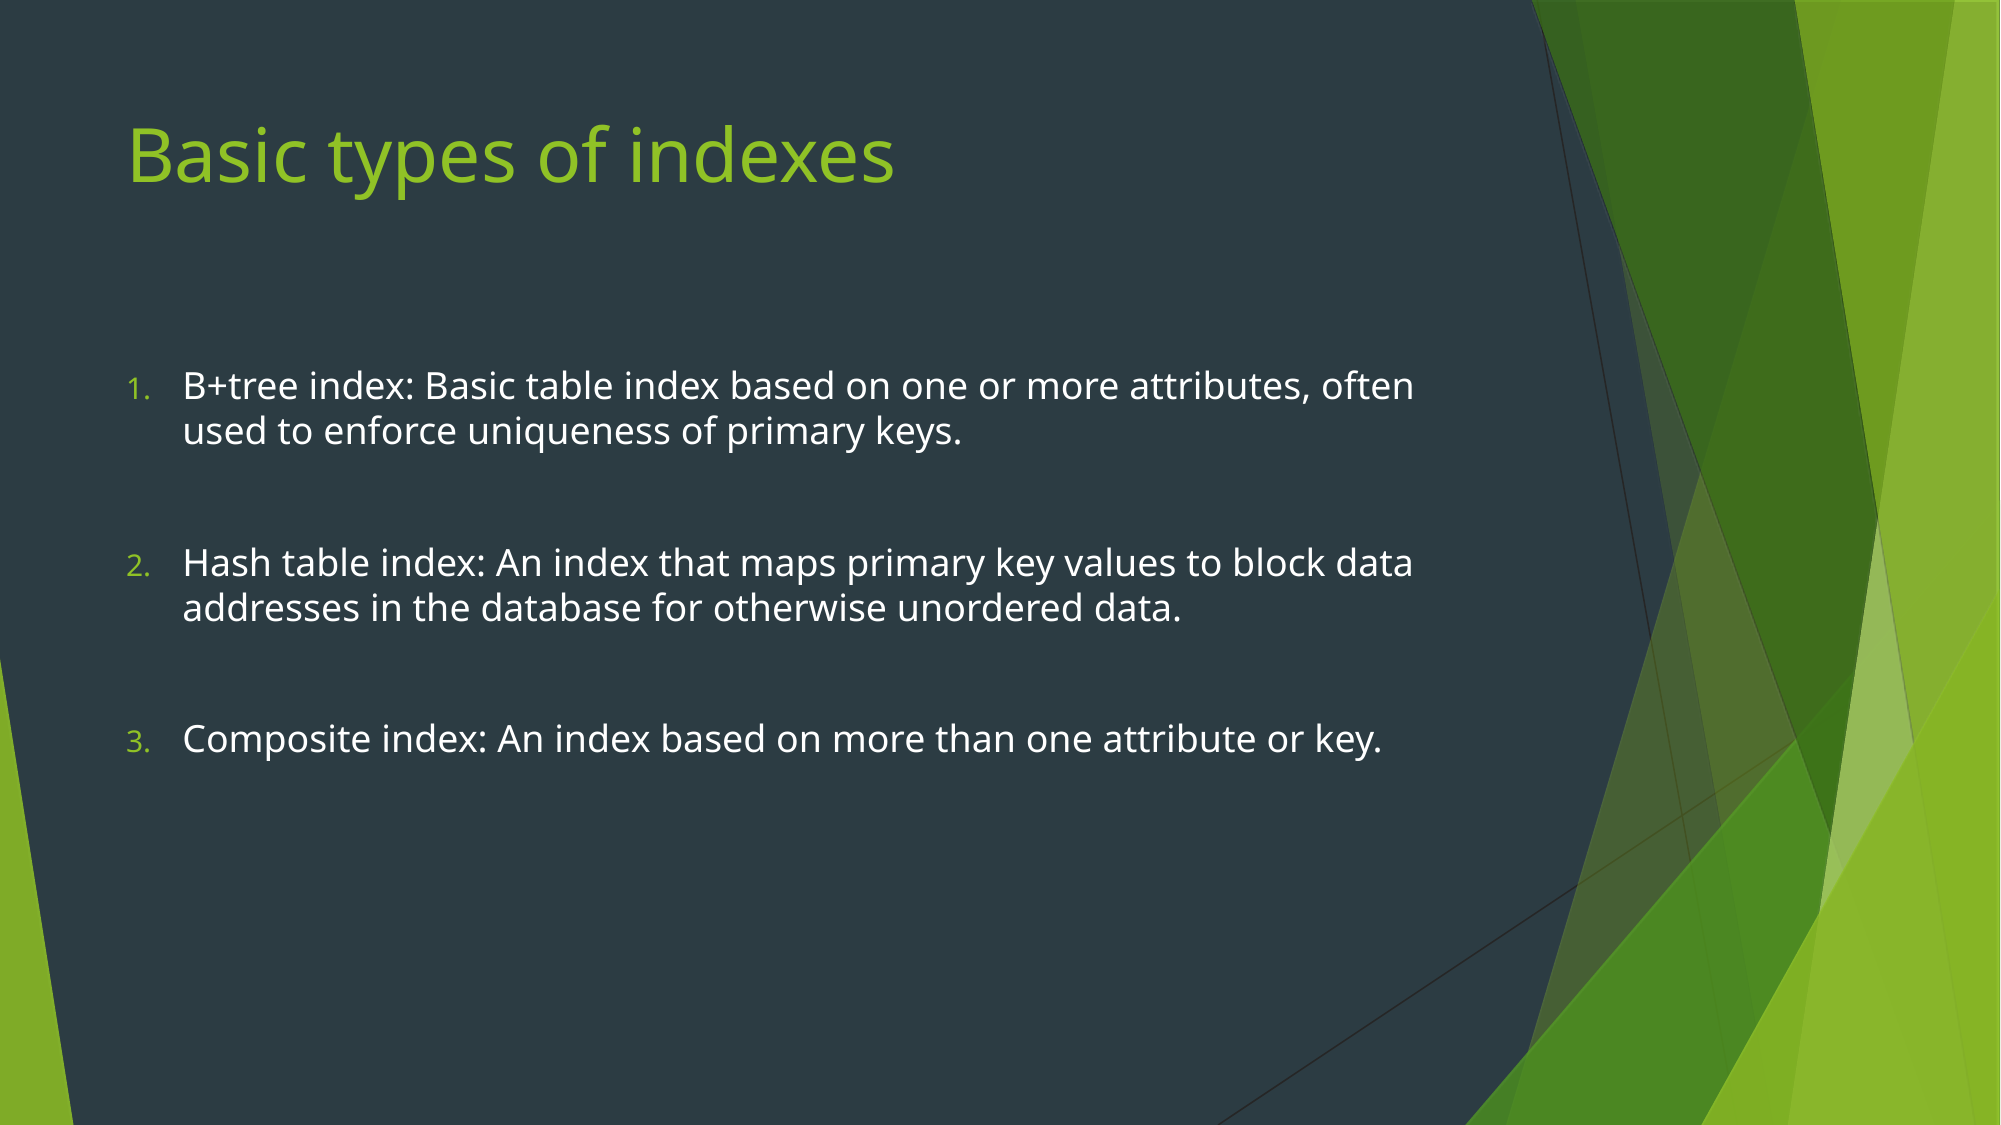

# Basic types of indexes
B+tree index: Basic table index based on one or more attributes, often used to enforce uniqueness of primary keys.
Hash table index: An index that maps primary key values to block data addresses in the database for otherwise unordered data.
Composite index: An index based on more than one attribute or key.